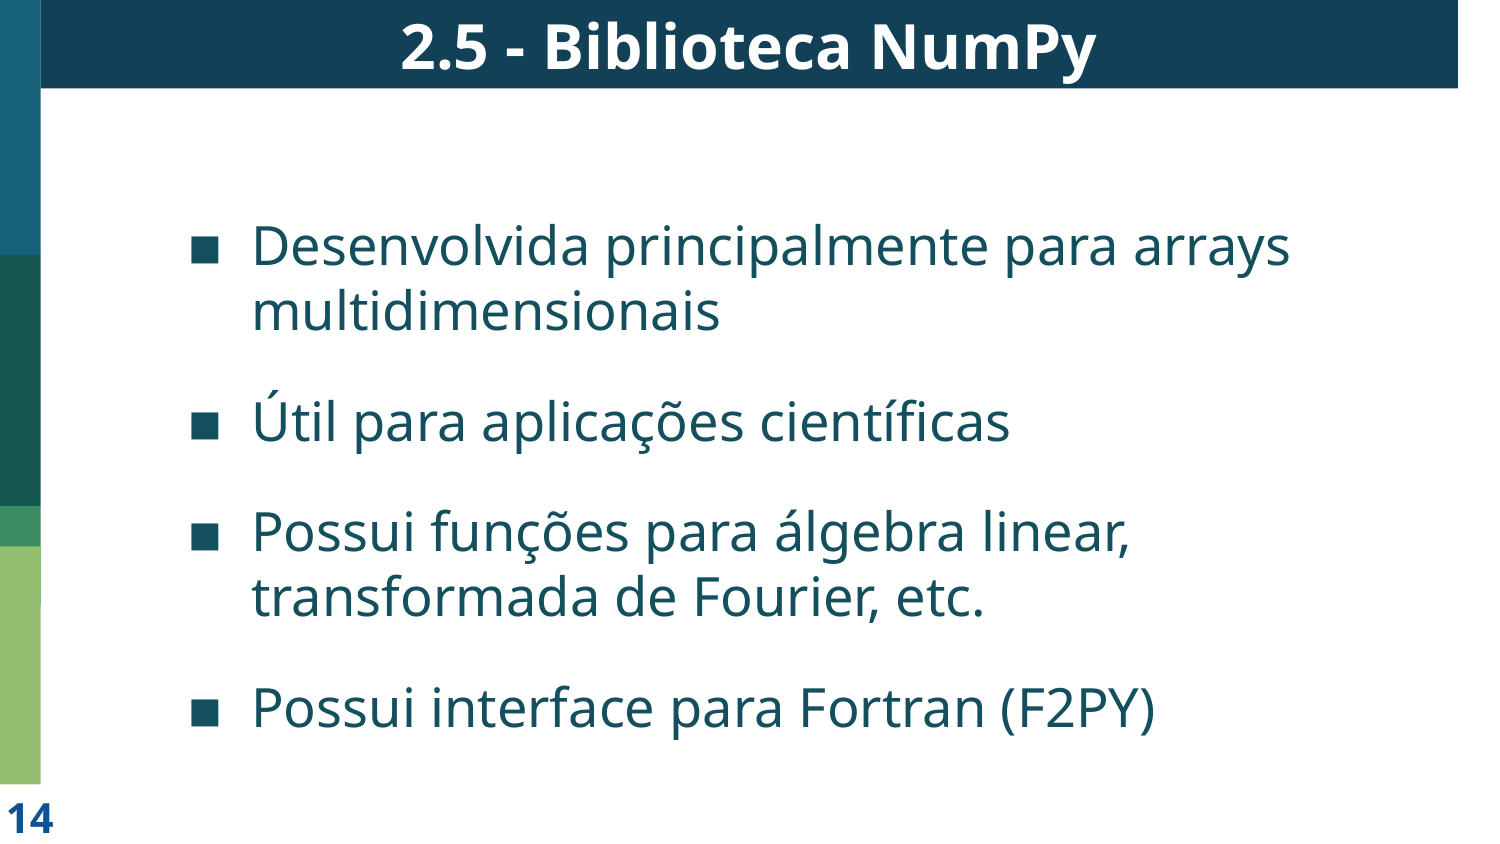

# 2.5 - Biblioteca NumPy
Desenvolvida principalmente para arrays multidimensionais
Útil para aplicações científicas
Possui funções para álgebra linear, transformada de Fourier, etc.
Possui interface para Fortran (F2PY)